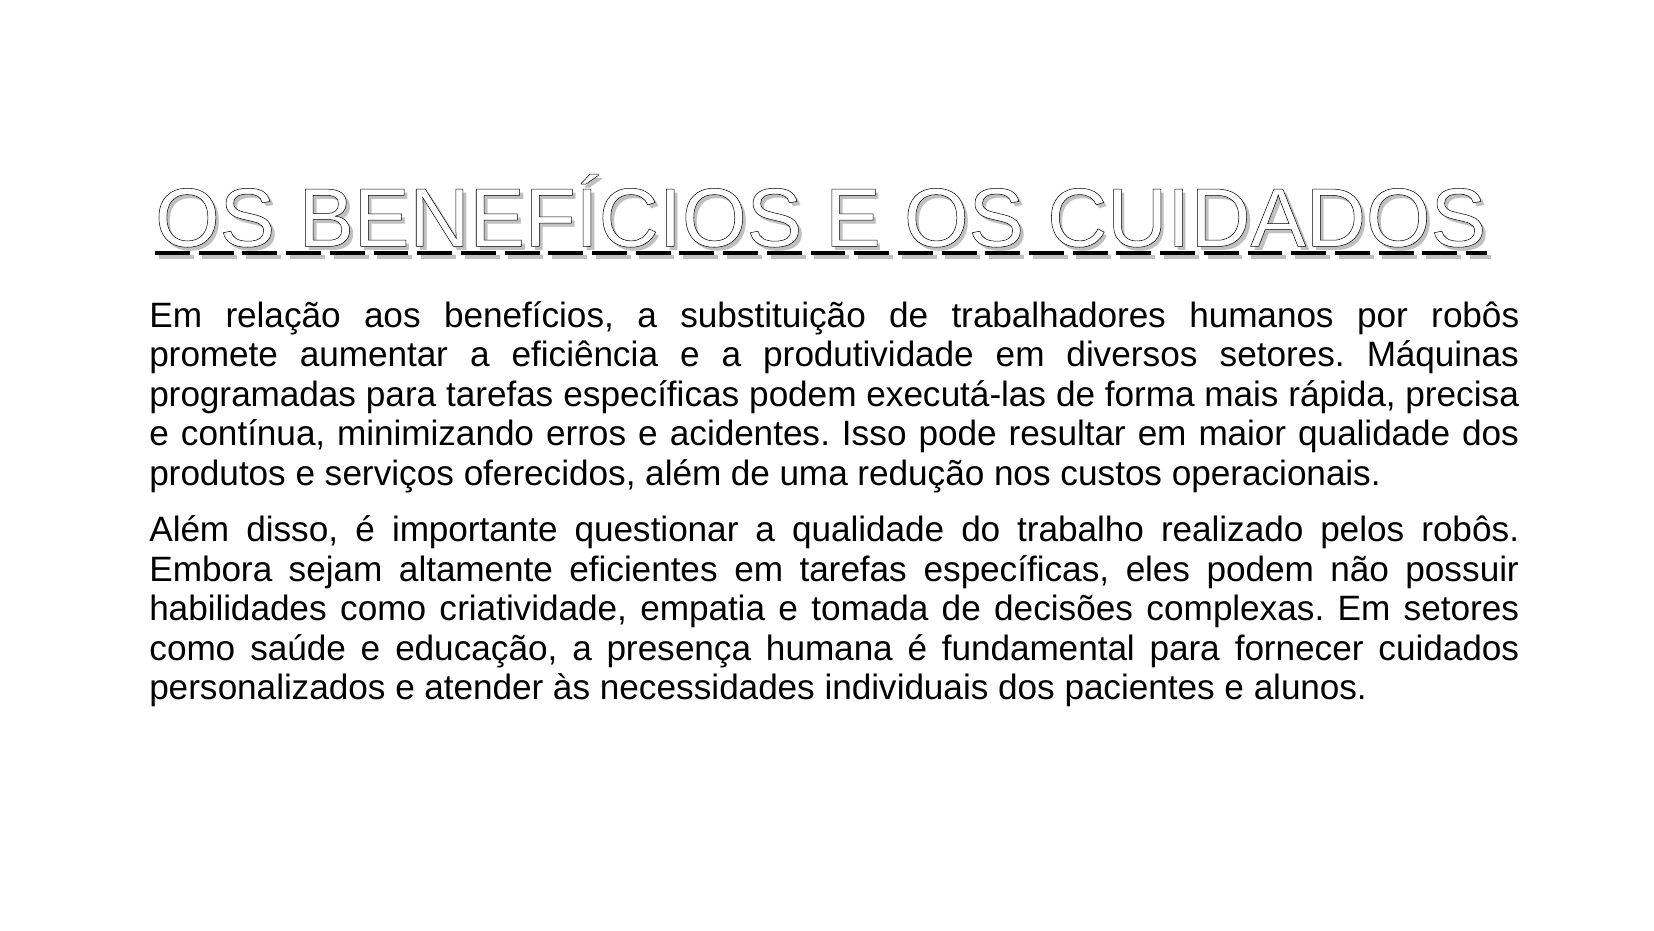

# OS benefícios e os cuidados
Em relação aos benefícios, a substituição de trabalhadores humanos por robôs promete aumentar a eficiência e a produtividade em diversos setores. Máquinas programadas para tarefas específicas podem executá-las de forma mais rápida, precisa e contínua, minimizando erros e acidentes. Isso pode resultar em maior qualidade dos produtos e serviços oferecidos, além de uma redução nos custos operacionais.
Além disso, é importante questionar a qualidade do trabalho realizado pelos robôs. Embora sejam altamente eficientes em tarefas específicas, eles podem não possuir habilidades como criatividade, empatia e tomada de decisões complexas. Em setores como saúde e educação, a presença humana é fundamental para fornecer cuidados personalizados e atender às necessidades individuais dos pacientes e alunos.